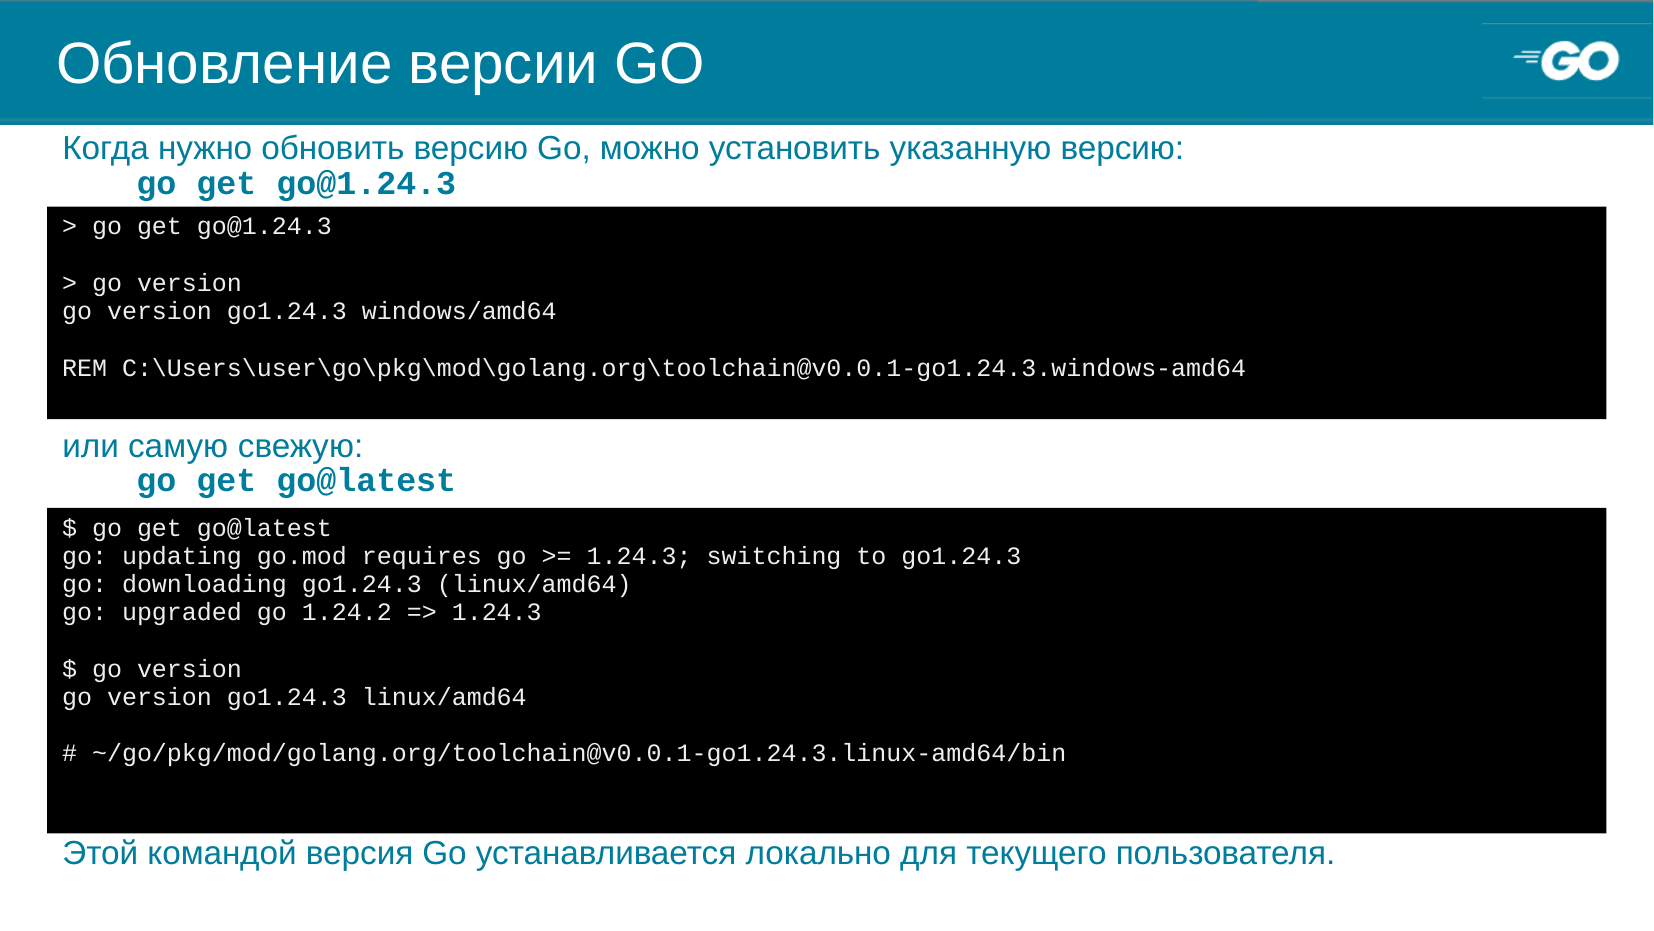

Обновление версии GO
Когда нужно обновить версию Go, можно установить указанную версию:
	go get go@1.24.3
или cамую свежую:
	go get go@latest
Этой командой версия Go устанавливается локально для текущего пользователя.
> go get go@1.24.3
> go version
go version go1.24.3 windows/amd64
REM C:\Users\user\go\pkg\mod\golang.org\toolchain@v0.0.1-go1.24.3.windows-amd64
$ go get go@latest
go: updating go.mod requires go >= 1.24.3; switching to go1.24.3
go: downloading go1.24.3 (linux/amd64)
go: upgraded go 1.24.2 => 1.24.3
$ go version
go version go1.24.3 linux/amd64
# ~/go/pkg/mod/golang.org/toolchain@v0.0.1-go1.24.3.linux-amd64/bin